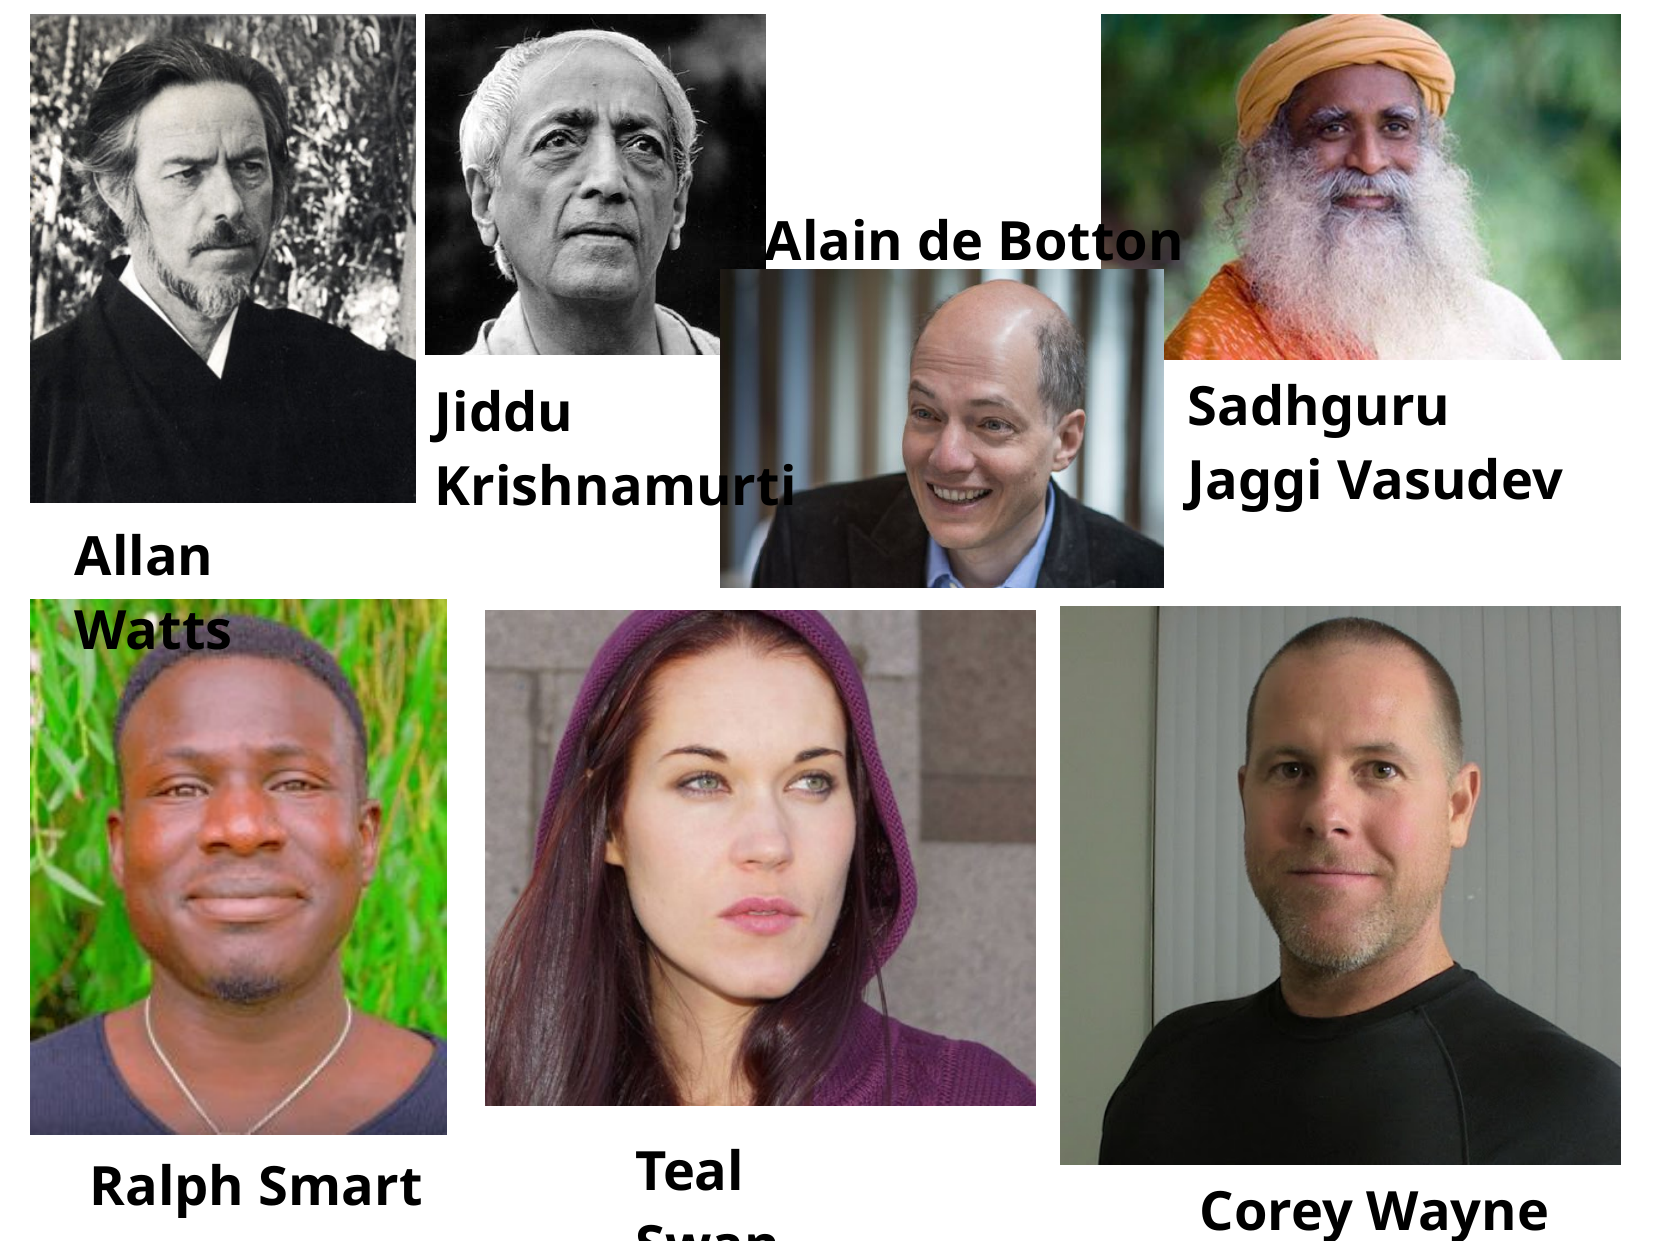

Alain de Botton
Sadhguru
Jaggi Vasudev
Jiddu
Krishnamurti
Allan Watts
Teal Swan
Ralph Smart
Corey Wayne